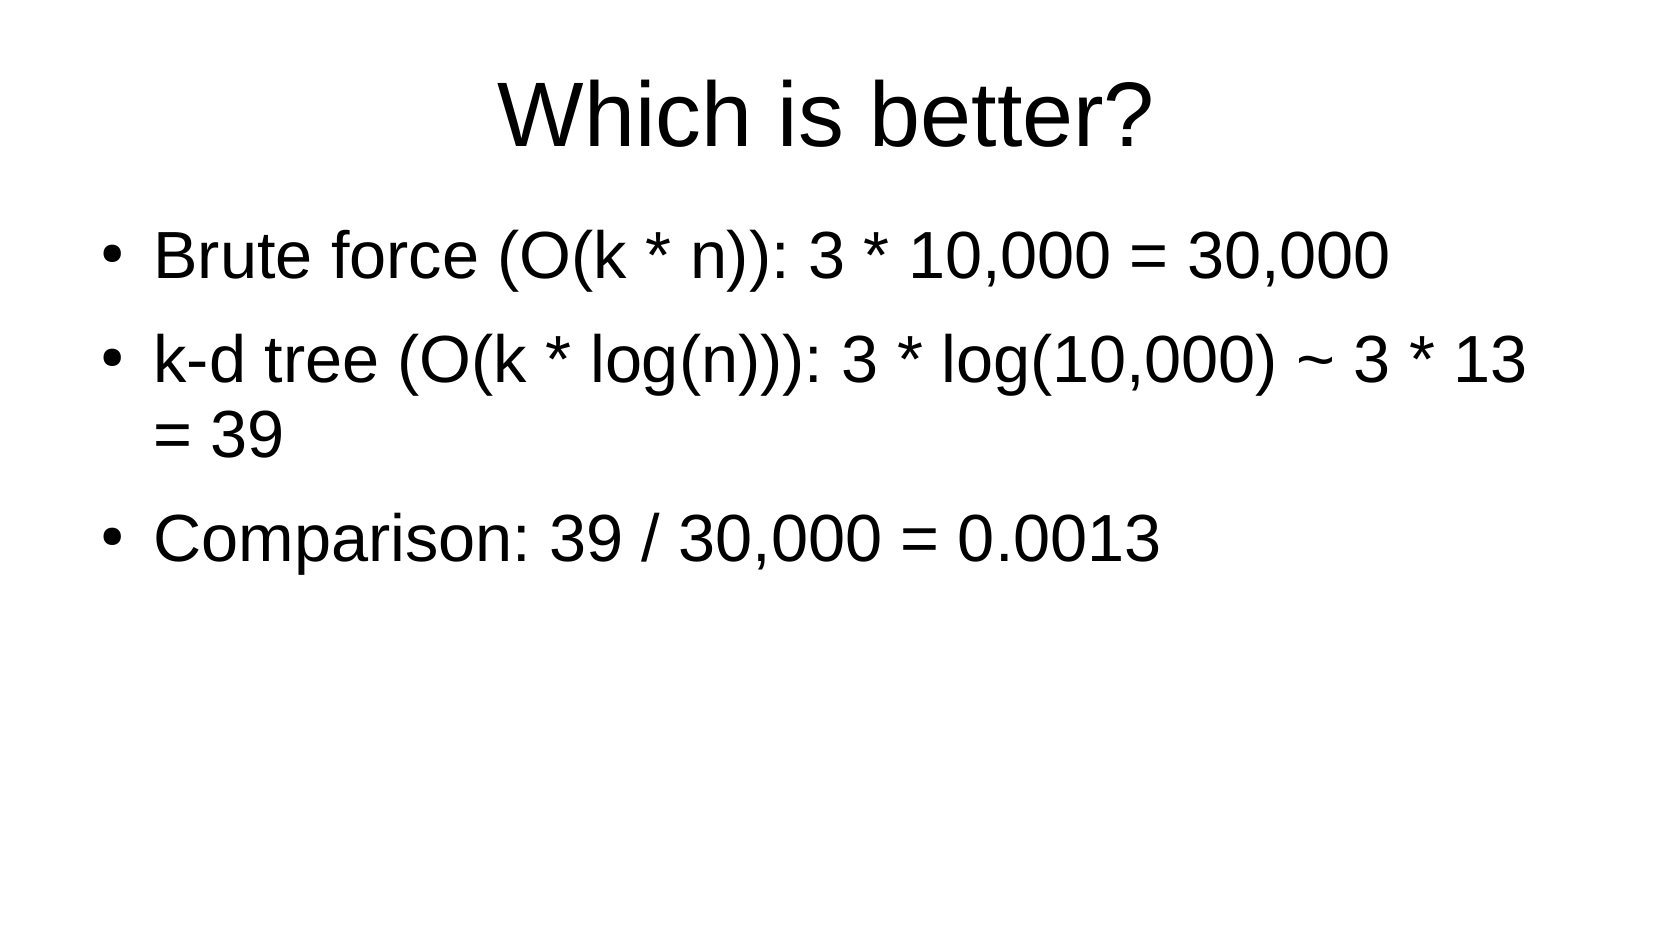

# Which is better?
Brute force (O(k * n)): 3 * 10,000 = 30,000
k-d tree (O(k * log(n))): 3 * log(10,000) ~ 3 * 13 = 39
Comparison: 39 / 30,000 = 0.0013